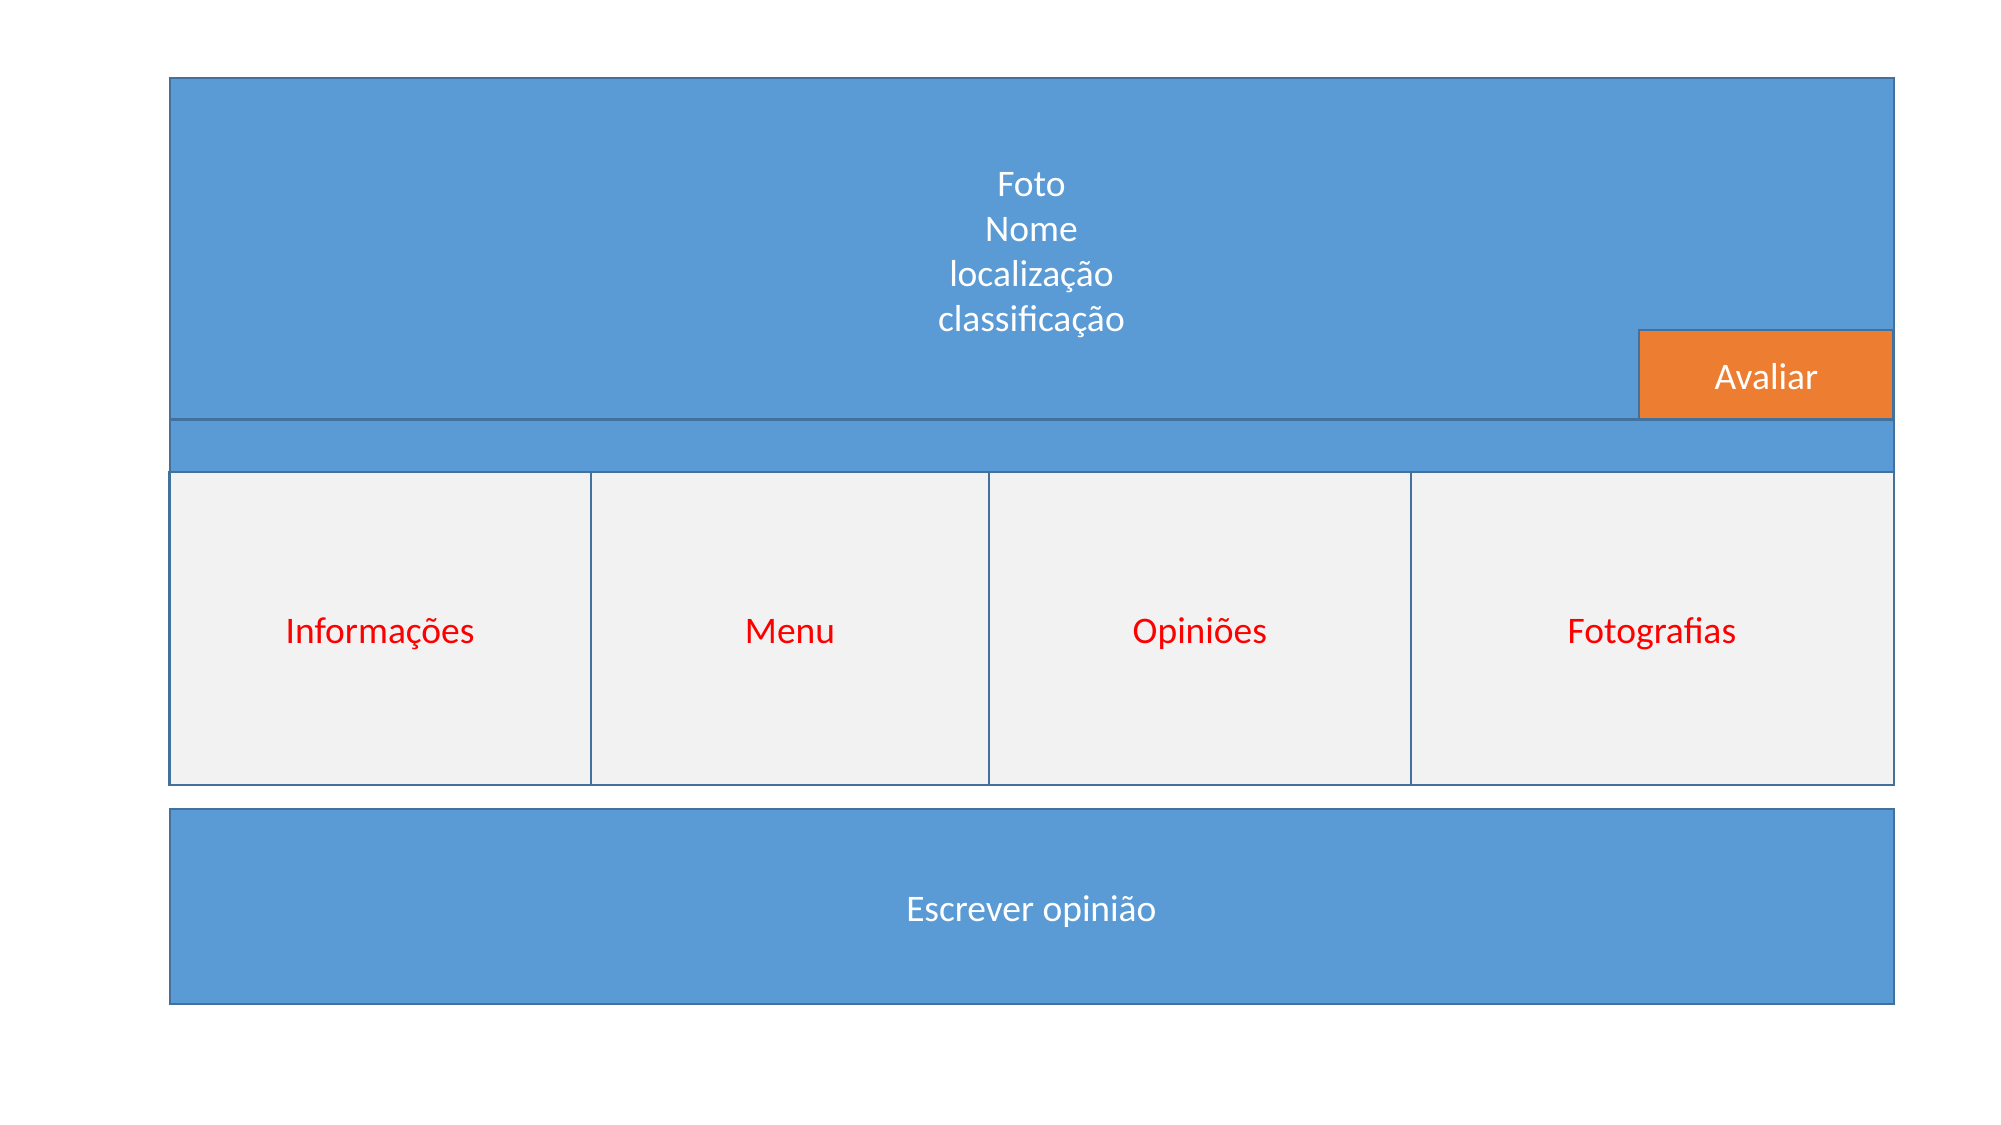

Foto
Nome
localização
classificação
Avaliar
Informações
Menu
Opiniões
Fotografias
Escrever opinião